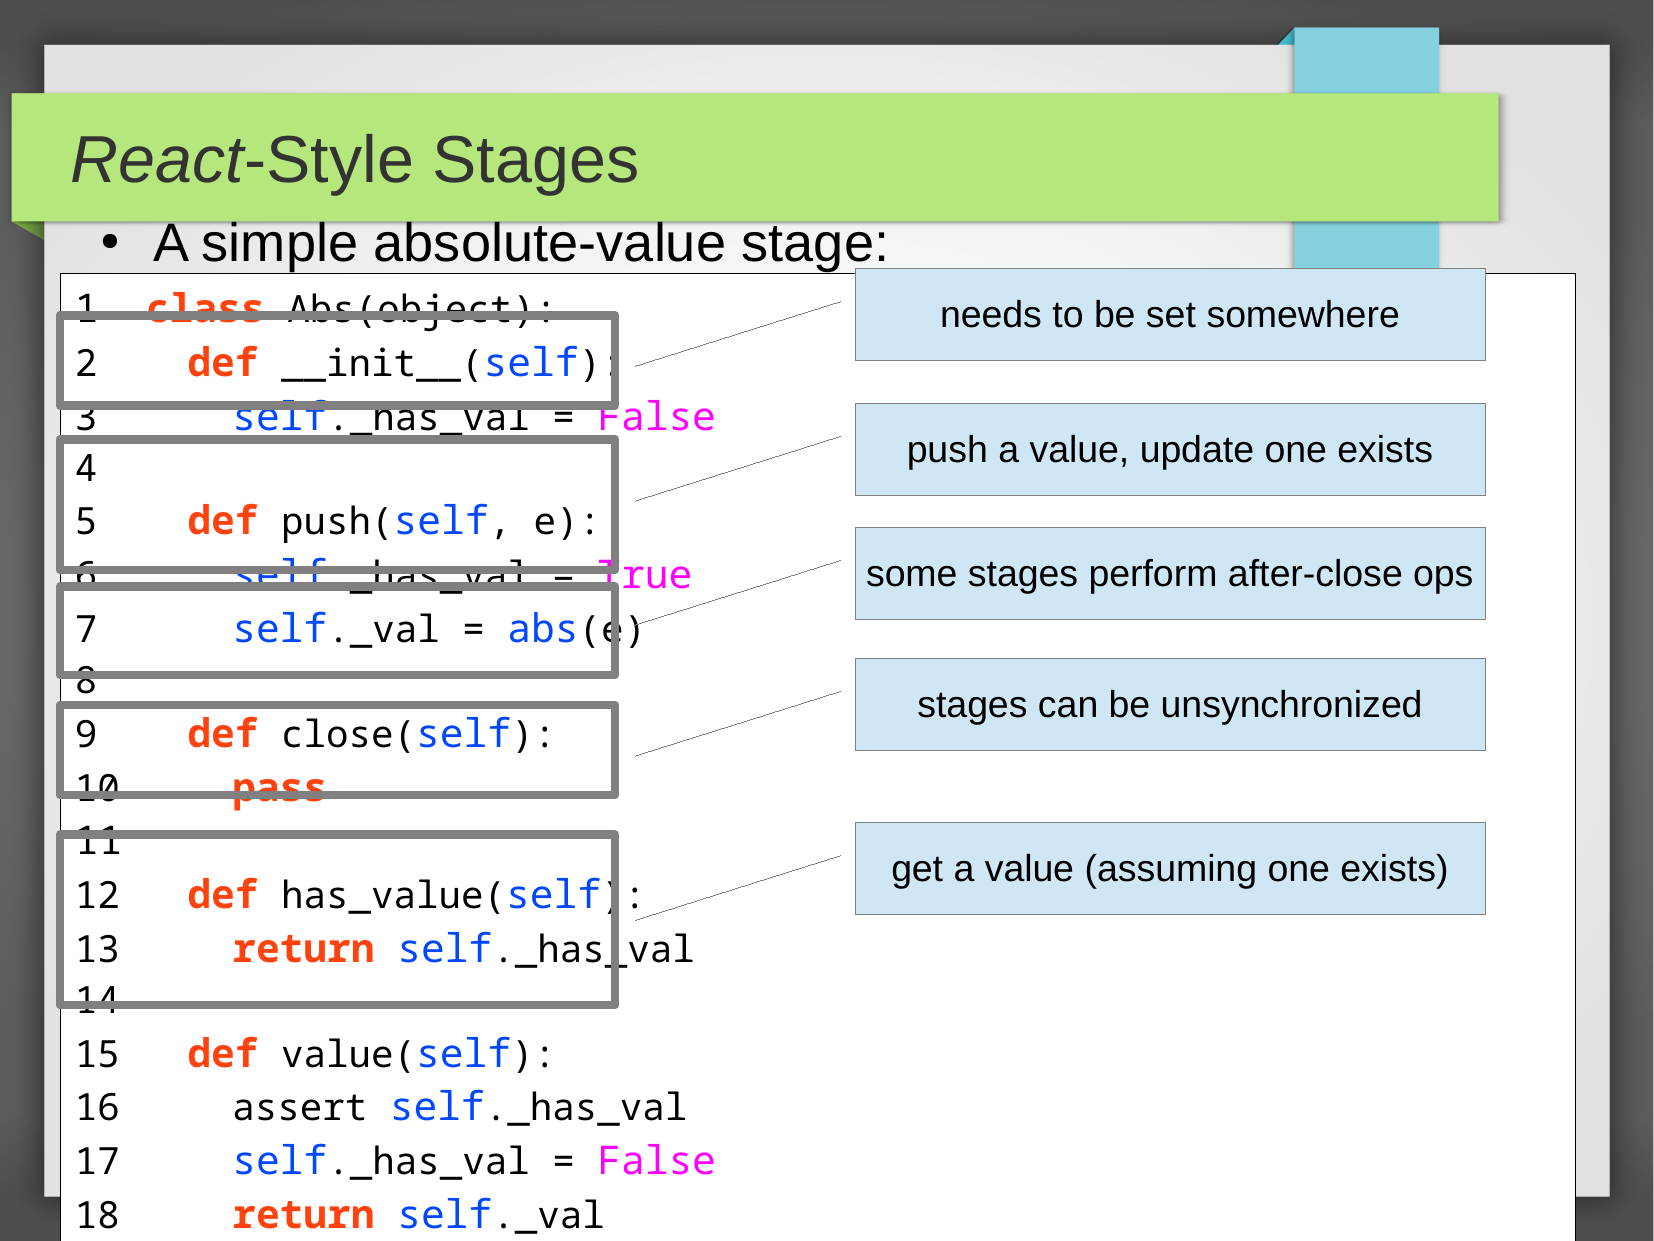

# React-Style Stages
A simple absolute-value stage:
needs to be set somewhere
1 class Abs(object):
2 def __init__(self):
3 self._has_val = False
4
5 def push(self, e):
6 self._has_val = True
7 self._val = abs(e)
8
9 def close(self):
10 pass
11
12 def has_value(self):
13 return self._has_val
14
15 def value(self):
16 assert self._has_val
17 self._has_val = False
18 return self._val
push a value, update one exists
some stages perform after-close ops
stages can be unsynchronized
get a value (assuming one exists)